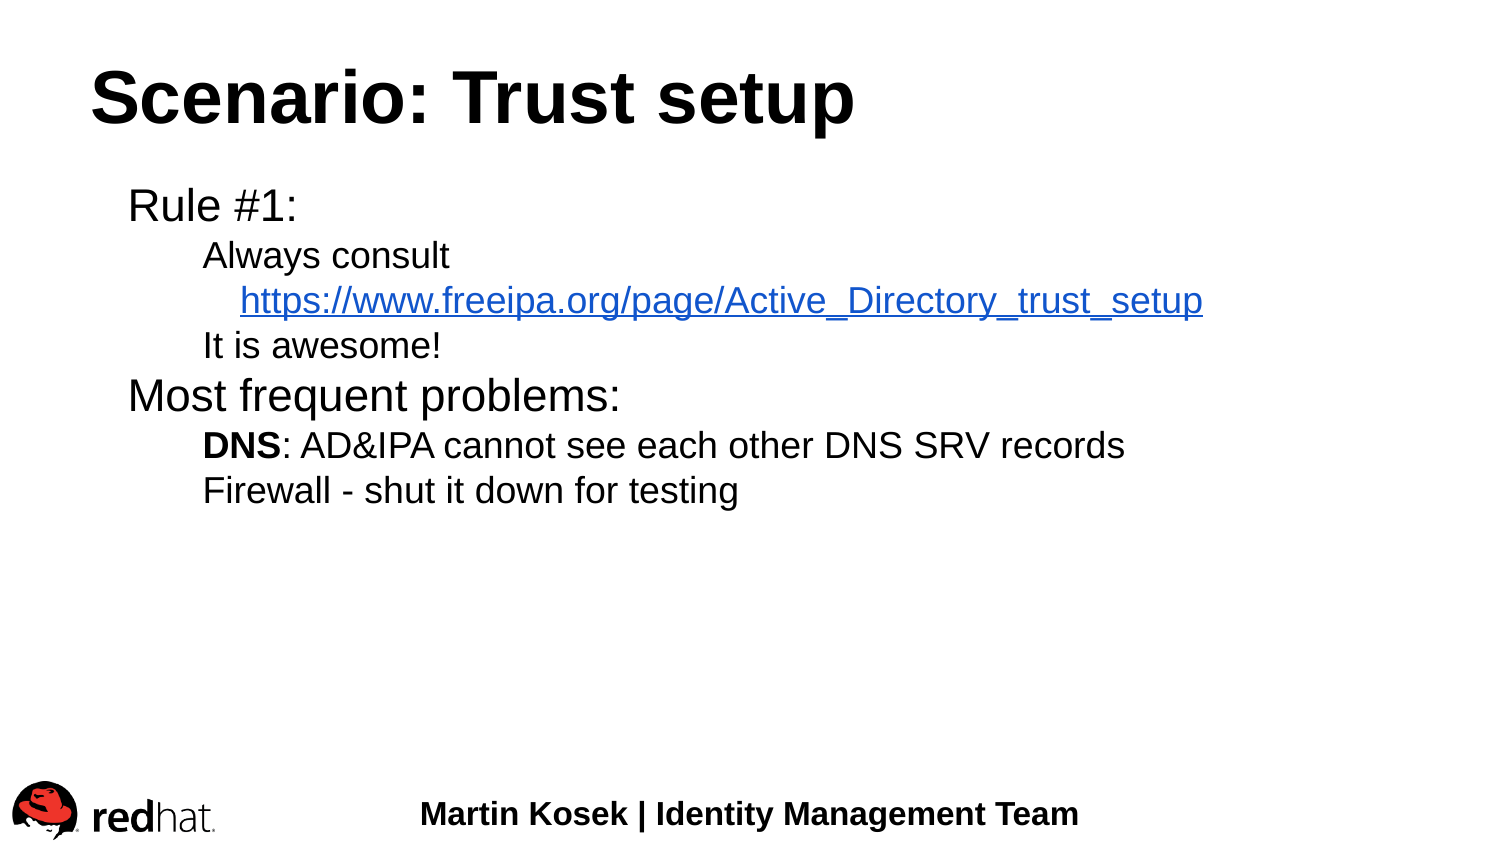

# Scenario: Trust setup
Rule #1:
Always consult https://www.freeipa.org/page/Active_Directory_trust_setup
It is awesome!
Most frequent problems:
DNS: AD&IPA cannot see each other DNS SRV records
Firewall - shut it down for testing